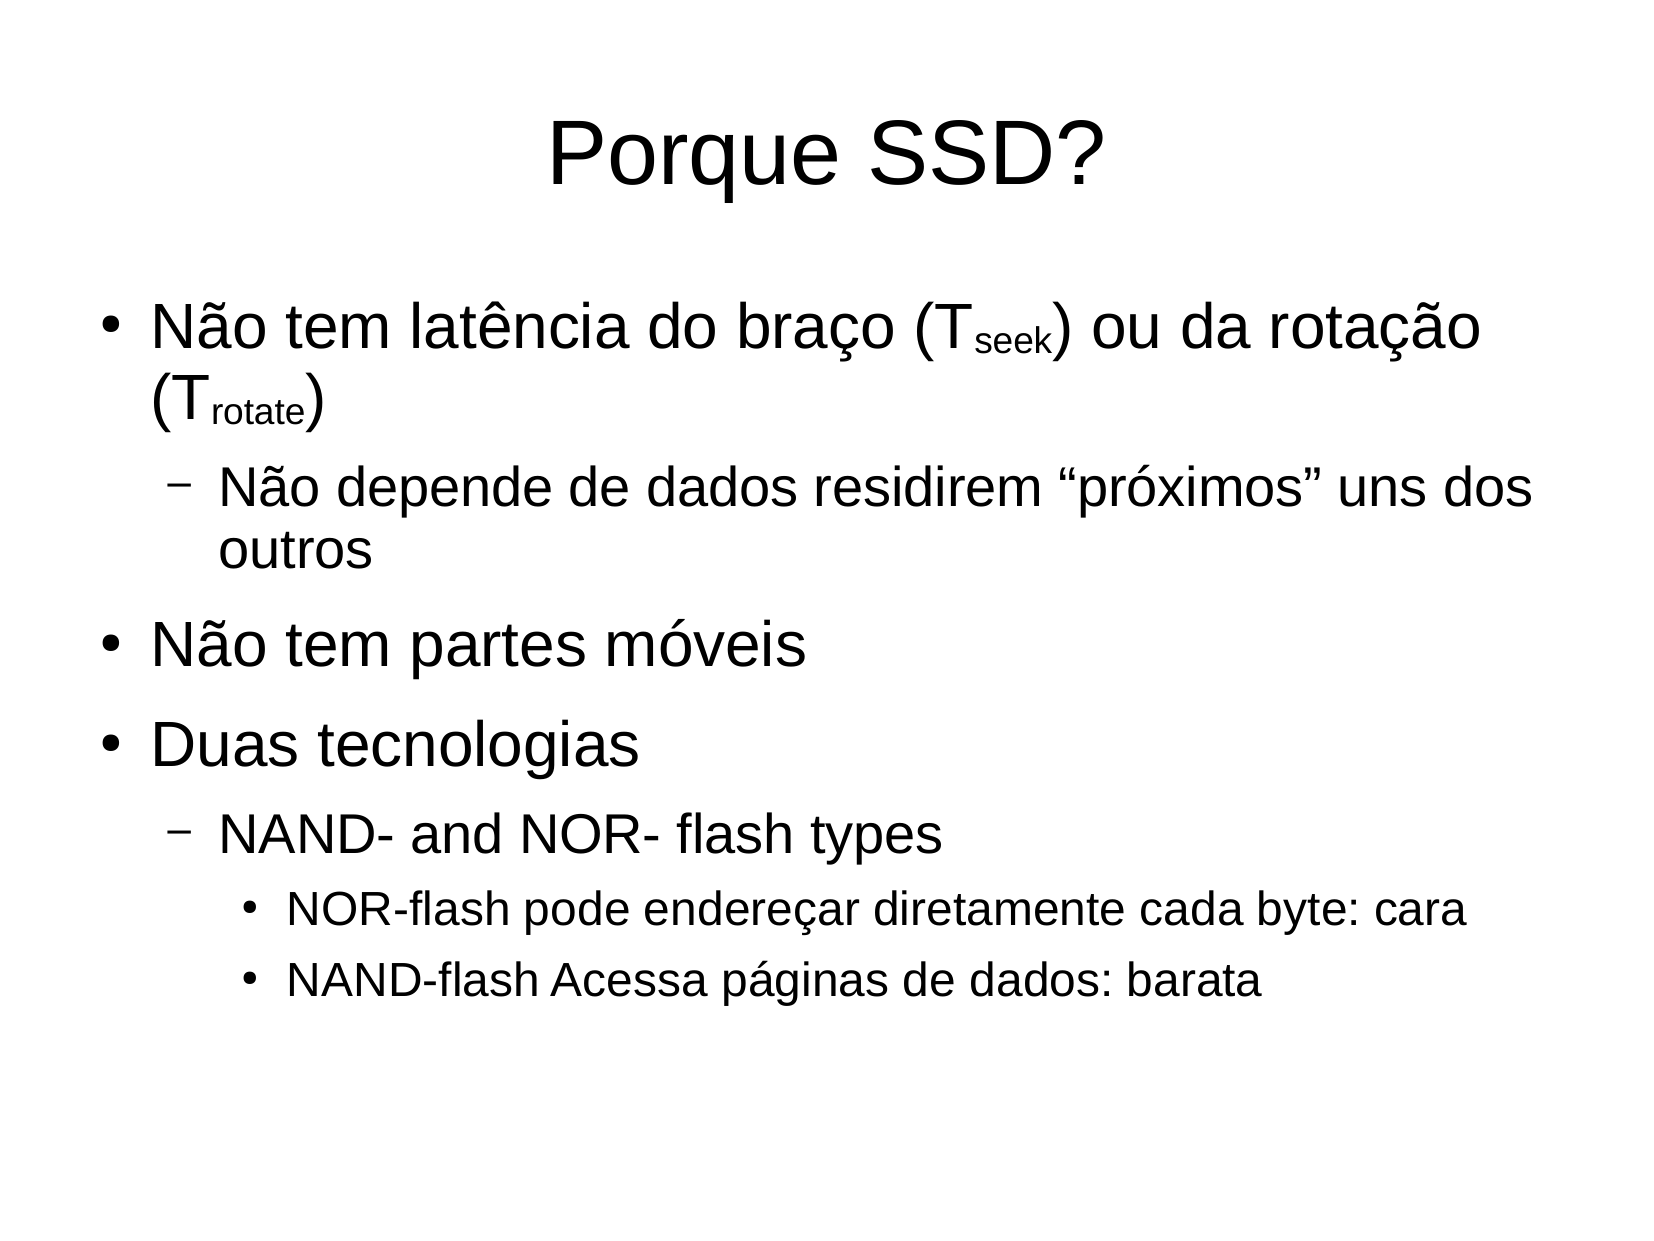

# Porque SSD?
Não tem latência do braço (Tseek) ou da rotação (Trotate)
Não depende de dados residirem “próximos” uns dos outros
Não tem partes móveis
Duas tecnologias
NAND- and NOR- flash types
NOR-flash pode endereçar diretamente cada byte: cara
NAND-flash Acessa páginas de dados: barata